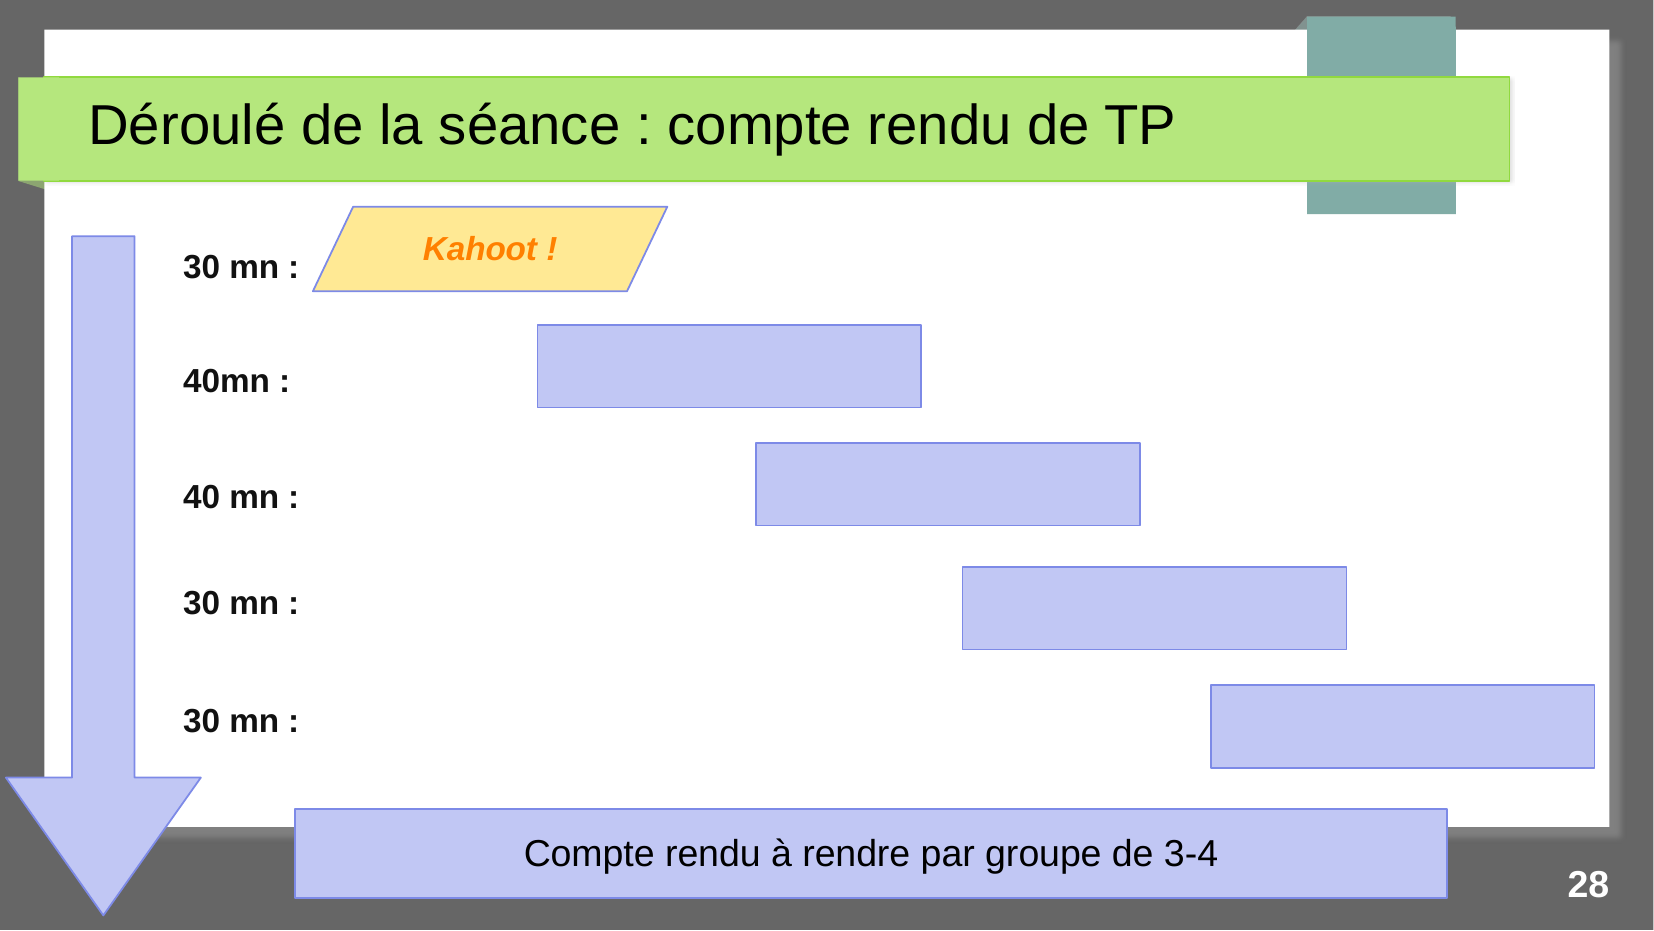

# Déroulé de la séance : compte rendu de TP
Kahoot !
30 mn :
40mn :
40 mn :
30 mn :
30 mn :
Compte rendu à rendre par groupe de 3-4